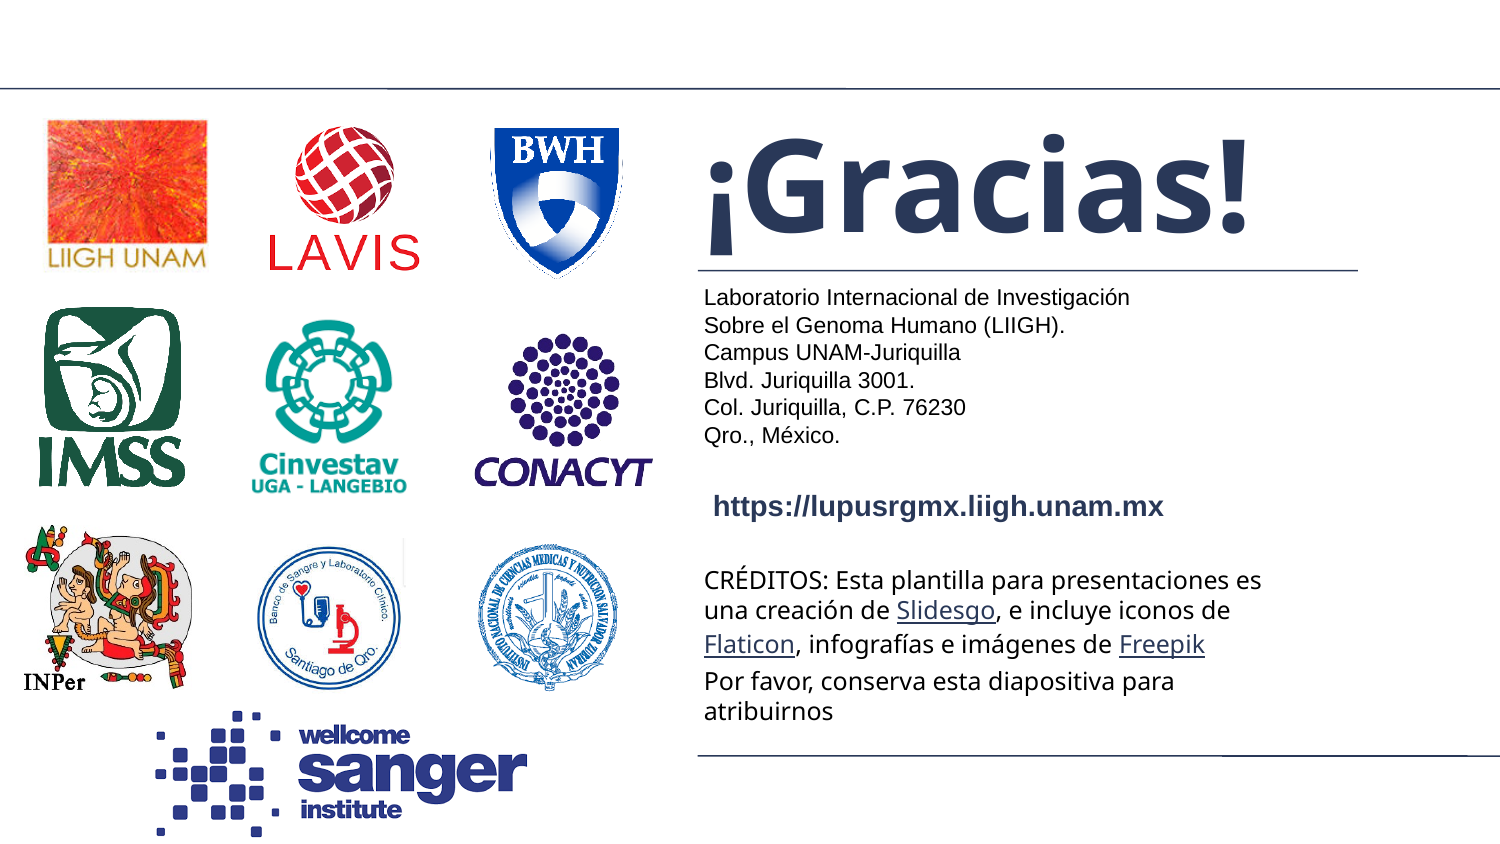

¡Gracias!
# Laboratorio Internacional de Investigación
Sobre el Genoma Humano (LIIGH).
Campus UNAM-Juriquilla
Blvd. Juriquilla 3001.
Col. Juriquilla, C.P. 76230
Qro., México.
https://lupusrgmx.liigh.unam.mx
Por favor, conserva esta diapositiva para atribuirnos